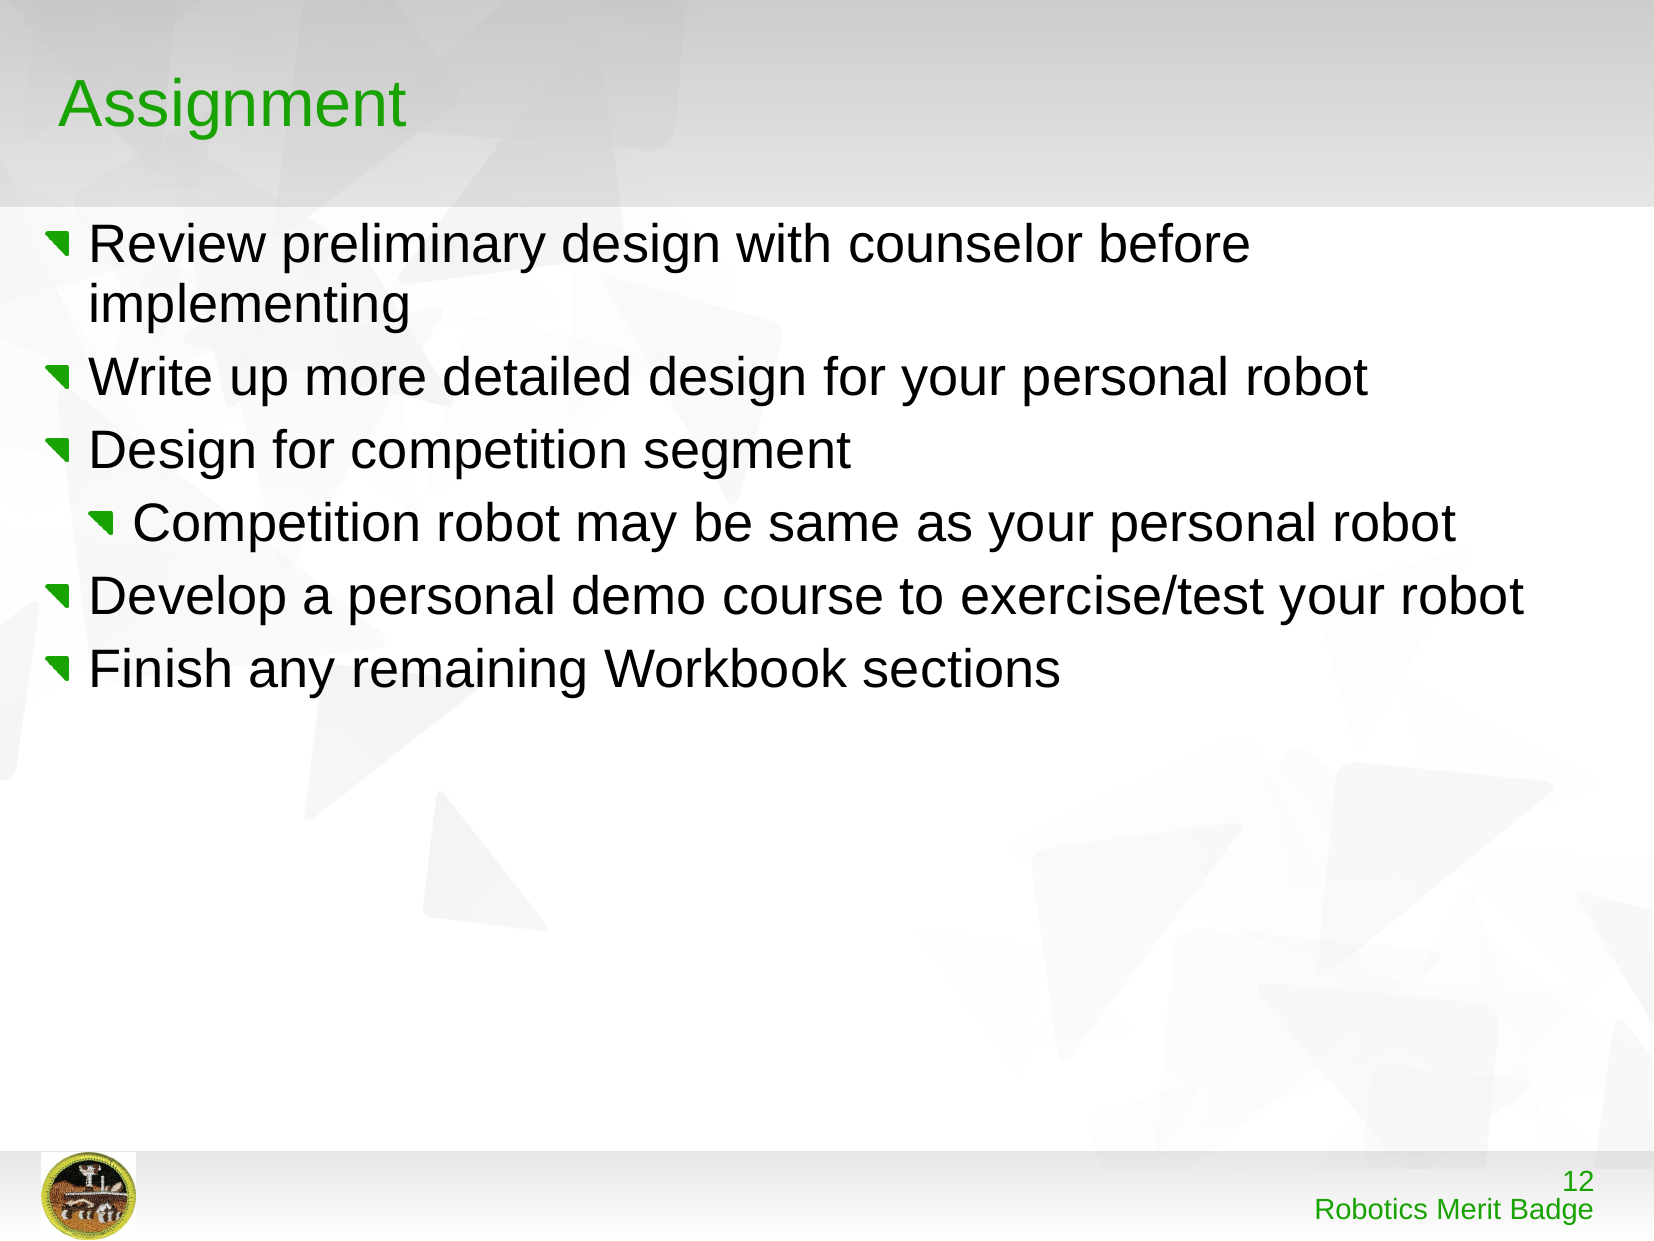

# Assignment
Review preliminary design with counselor before implementing
Write up more detailed design for your personal robot
Design for competition segment
Competition robot may be same as your personal robot
Develop a personal demo course to exercise/test your robot
Finish any remaining Workbook sections
12
Robotics Merit Badge